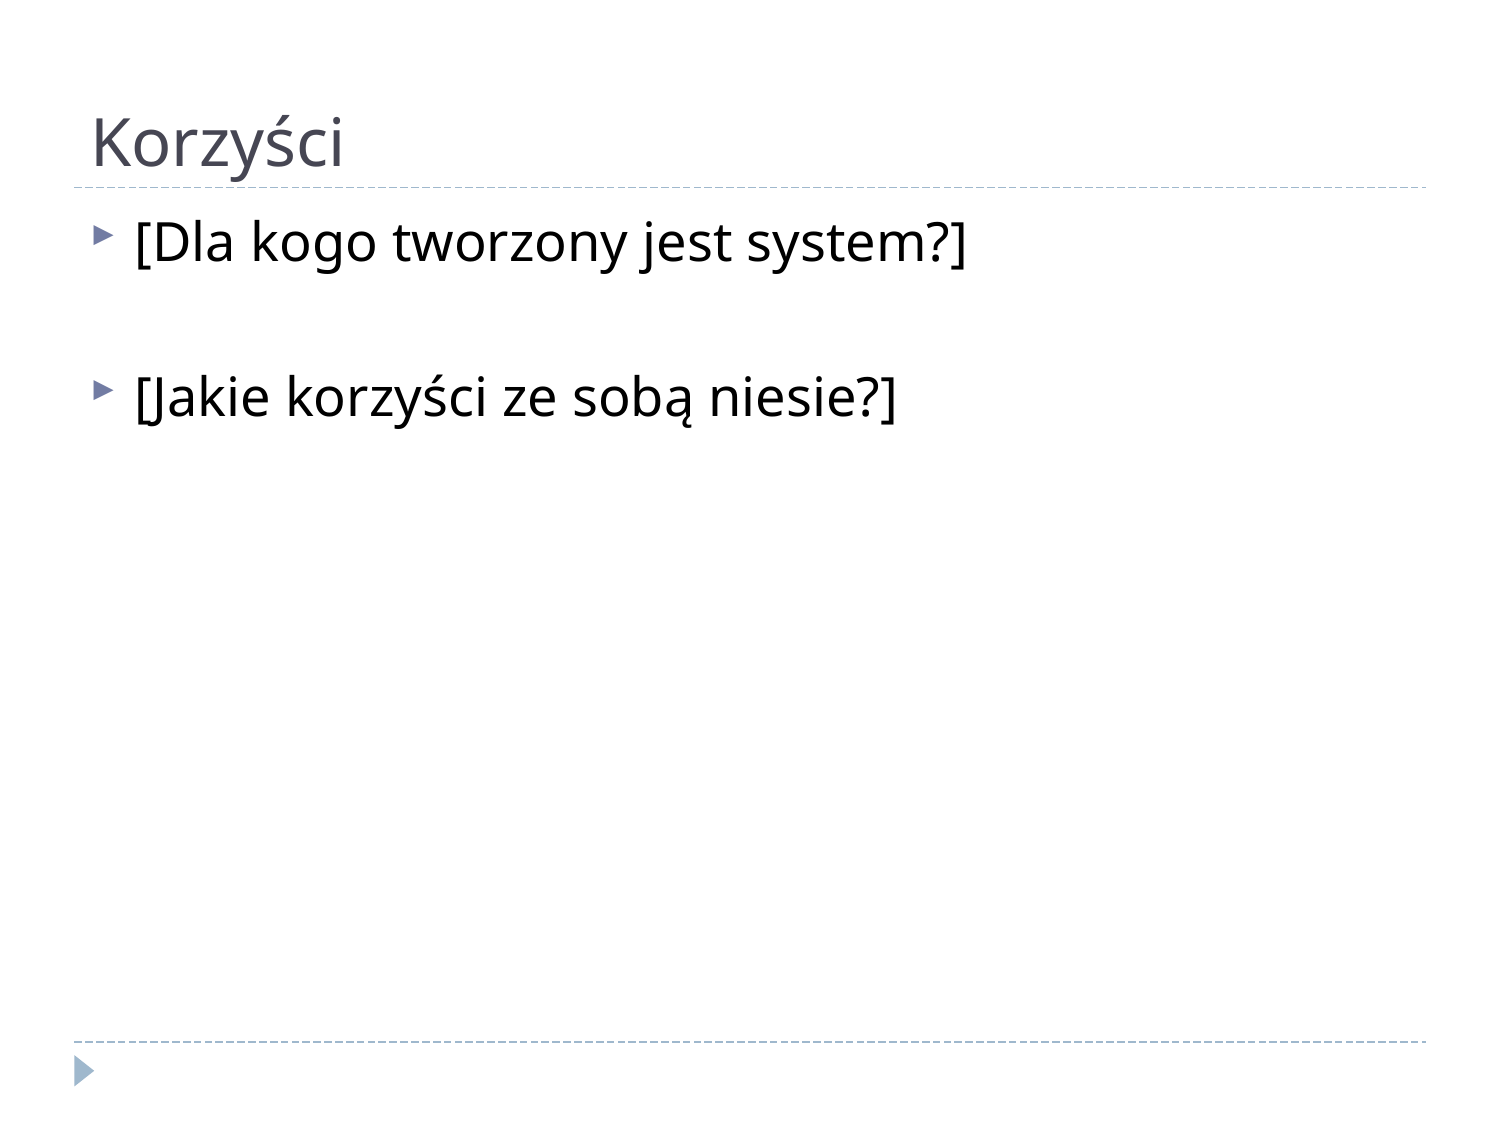

# Korzyści
[Dla kogo tworzony jest system?]
[Jakie korzyści ze sobą niesie?]